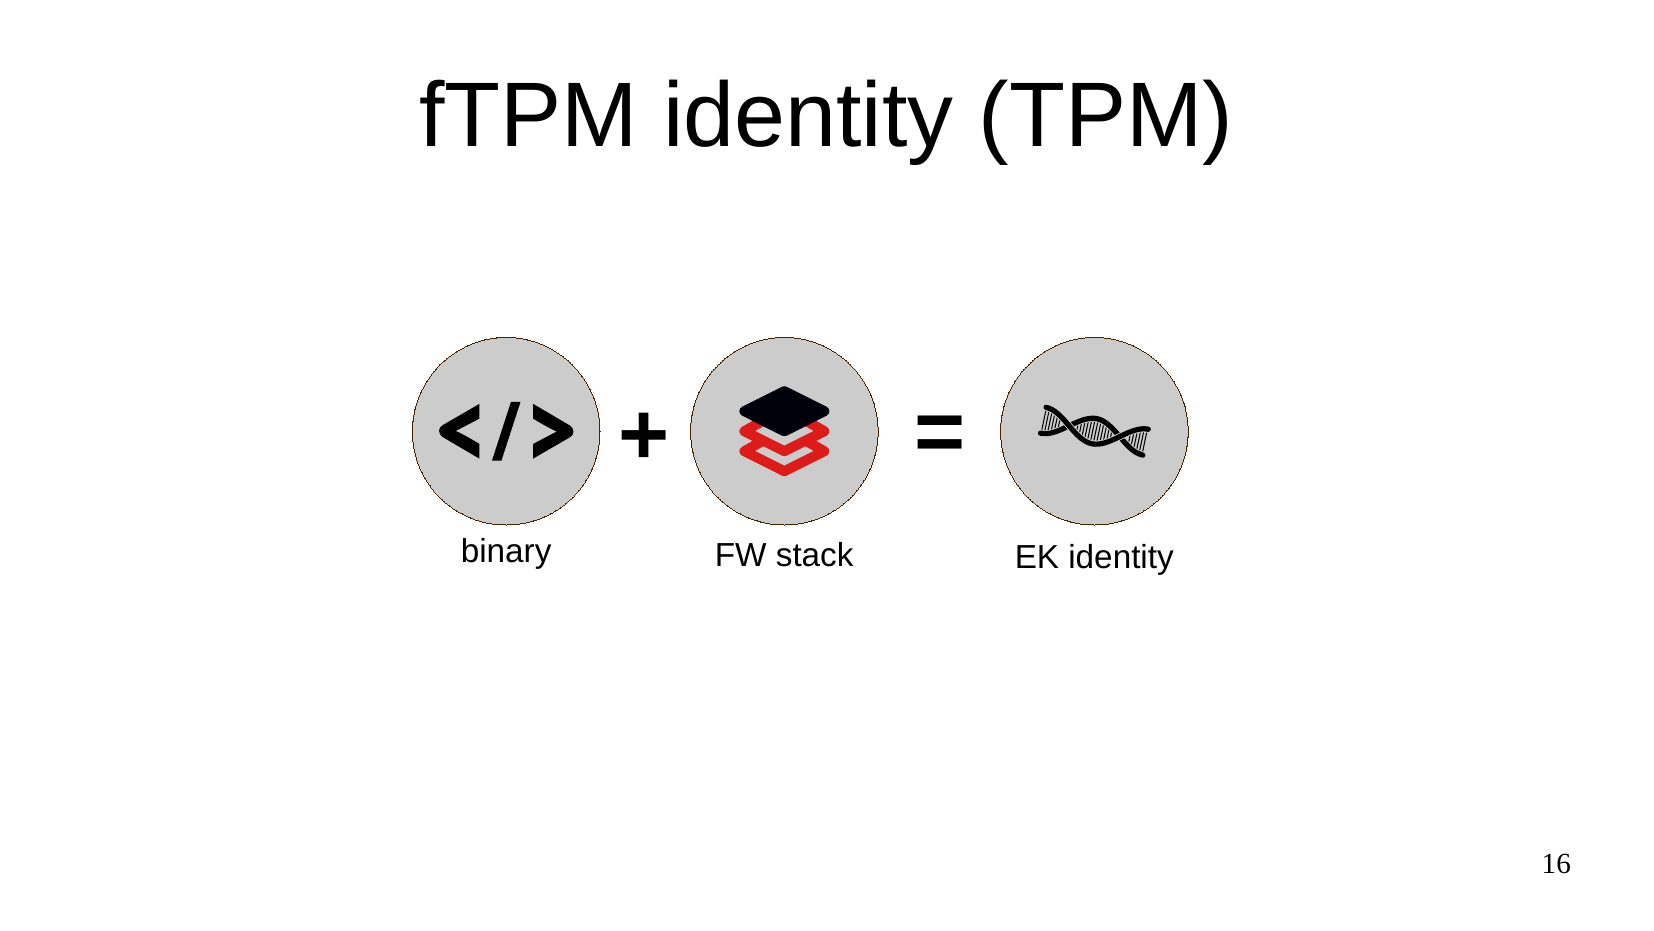

# fTPM identity (TPM)
=
+
binary
FW stack
EK identity
16